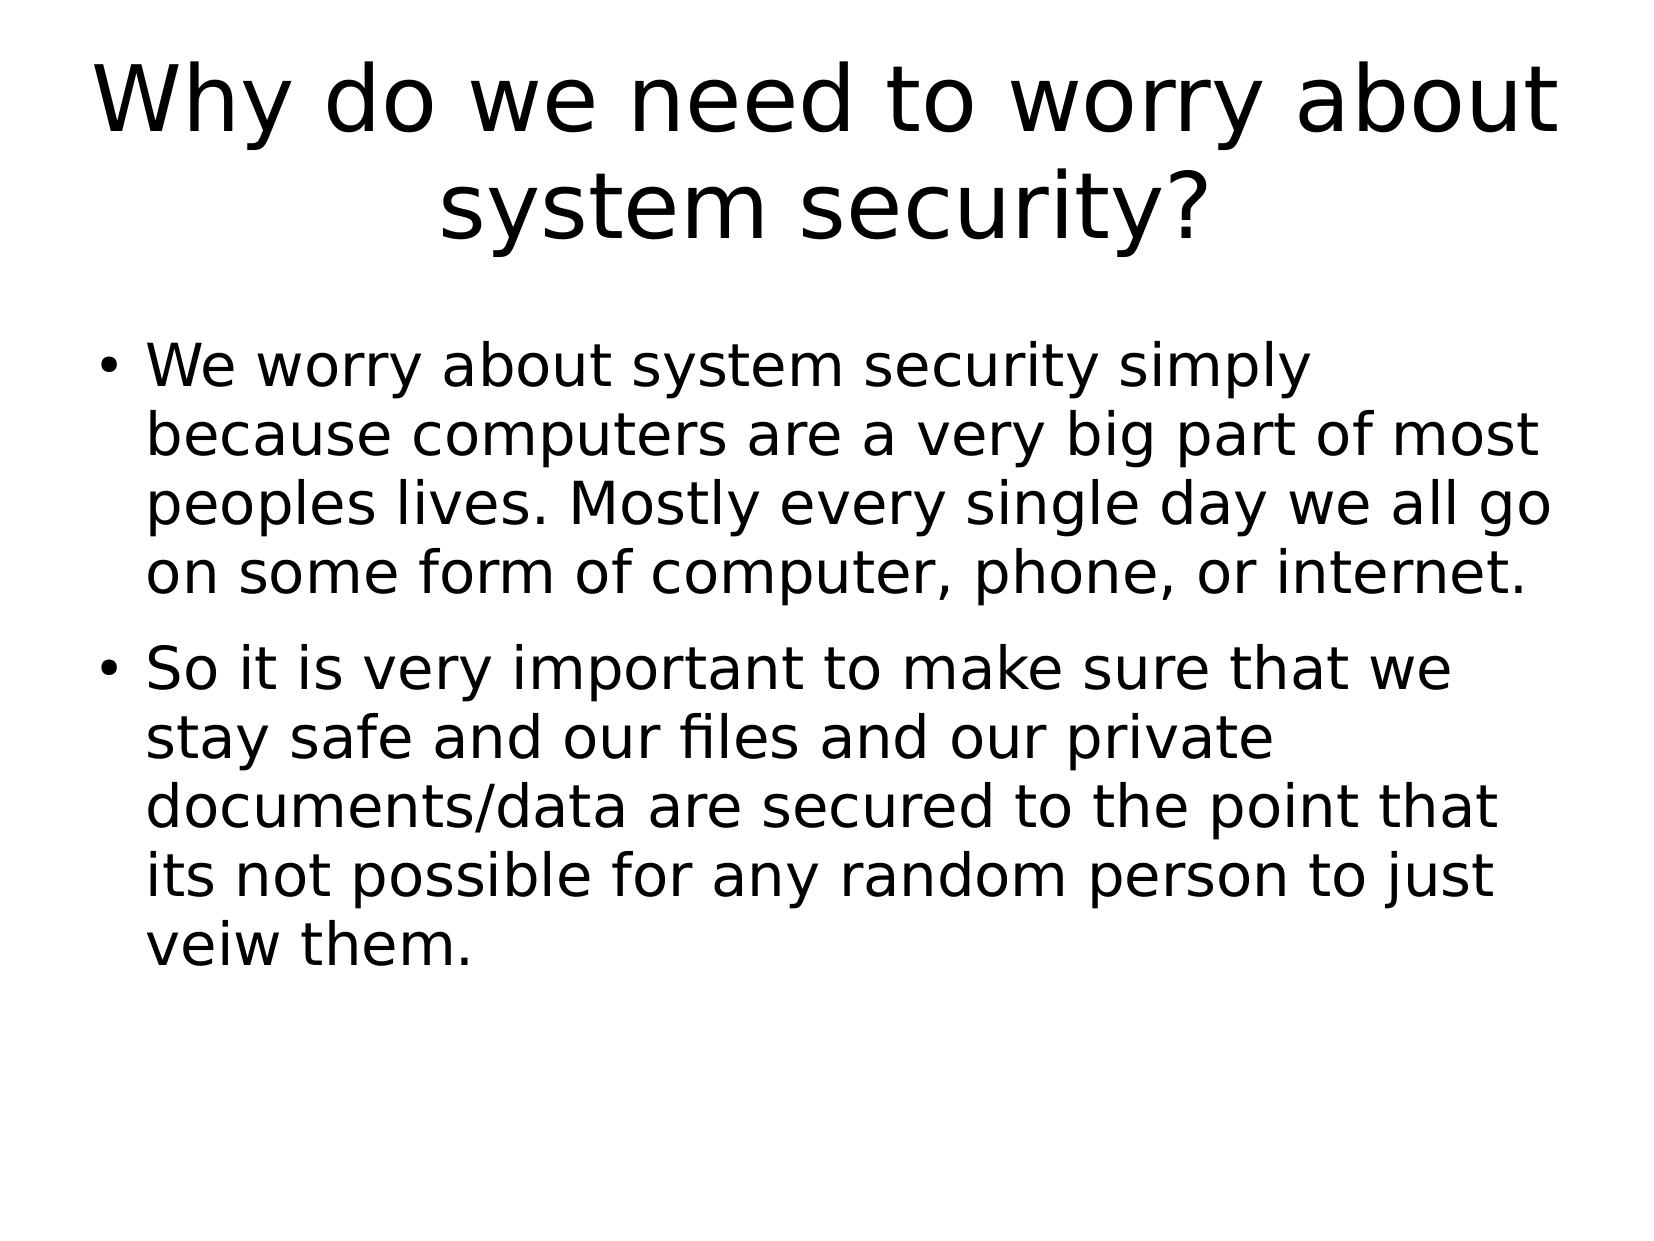

# Why do we need to worry about system security?
We worry about system security simply because computers are a very big part of most peoples lives. Mostly every single day we all go on some form of computer, phone, or internet.
So it is very important to make sure that we stay safe and our files and our private documents/data are secured to the point that its not possible for any random person to just veiw them.